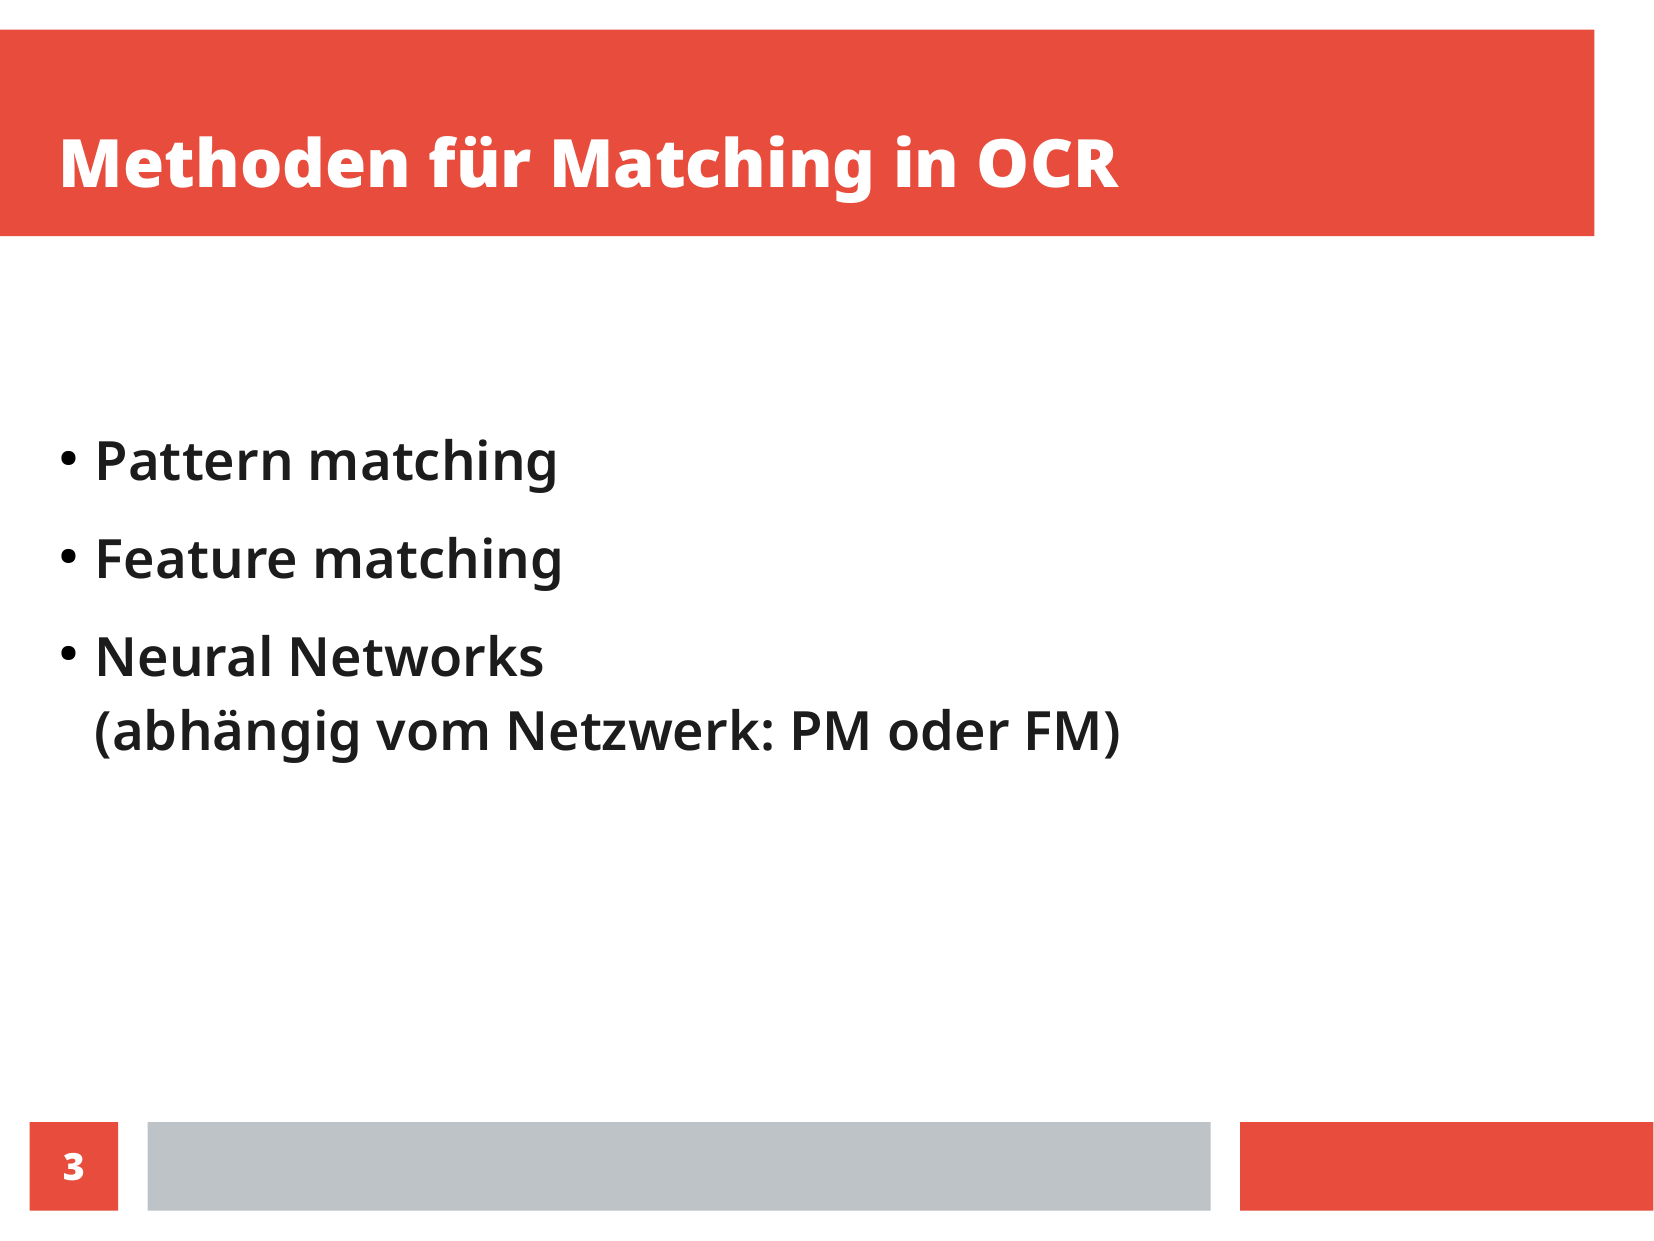

# Methoden für Matching in OCR
Pattern matching
Feature matching
Neural Networks
(abhängig vom Netzwerk: PM oder FM)
3